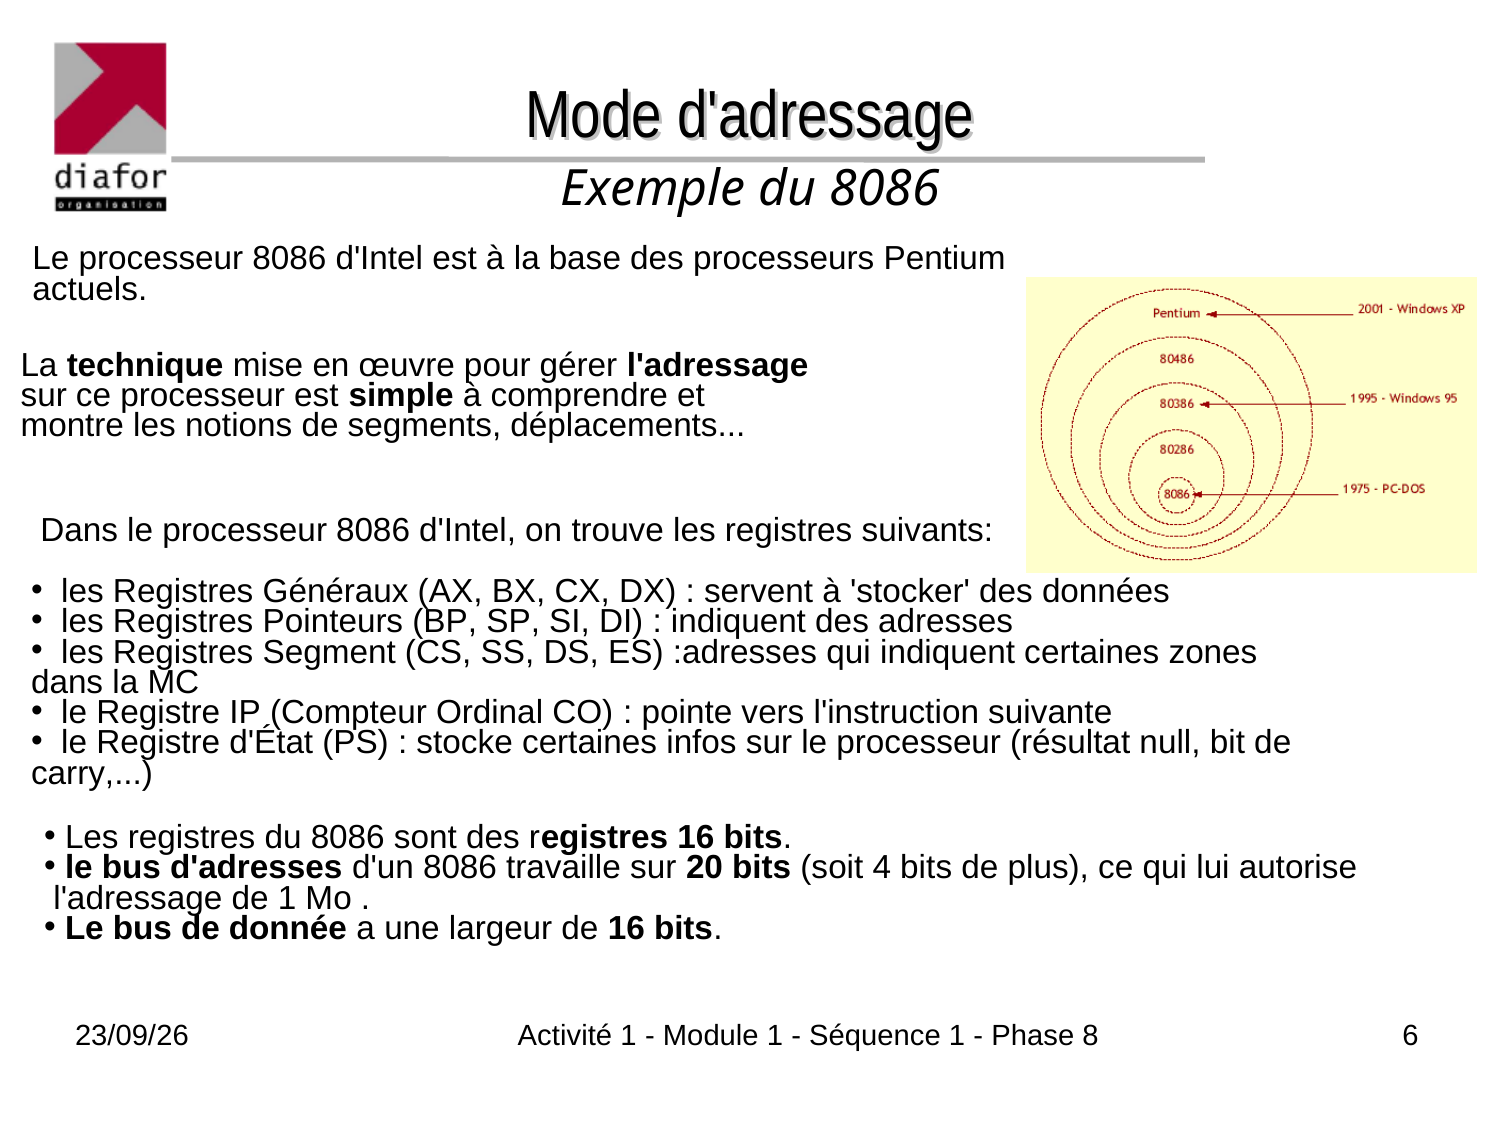

# Mode d'adressage Exemple du 8086
Le processeur 8086 d'Intel est à la base des processeurs Pentium actuels.
La technique mise en œuvre pour gérer l'adressage
sur ce processeur est simple à comprendre et montre les notions de segments, déplacements...
 Dans le processeur 8086 d'Intel, on trouve les registres suivants:
 les Registres Généraux (AX, BX, CX, DX) : servent à 'stocker' des données
 les Registres Pointeurs (BP, SP, SI, DI) : indiquent des adresses
 les Registres Segment (CS, SS, DS, ES) :adresses qui indiquent certaines zones dans la MC
 le Registre IP (Compteur Ordinal CO)‏ : pointe vers l'instruction suivante
 le Registre d'État (PS) : stocke certaines infos sur le processeur (résultat null, bit de carry,...)‏
 Les registres du 8086 sont des registres 16 bits.
 le bus d'adresses d'un 8086 travaille sur 20 bits (soit 4 bits de plus), ce qui lui autorise
 l'adressage de 1 Mo .
 Le bus de donnée a une largeur de 16 bits.
Activité 1 - Module 1 - Séquence 1 - Phase 8
6